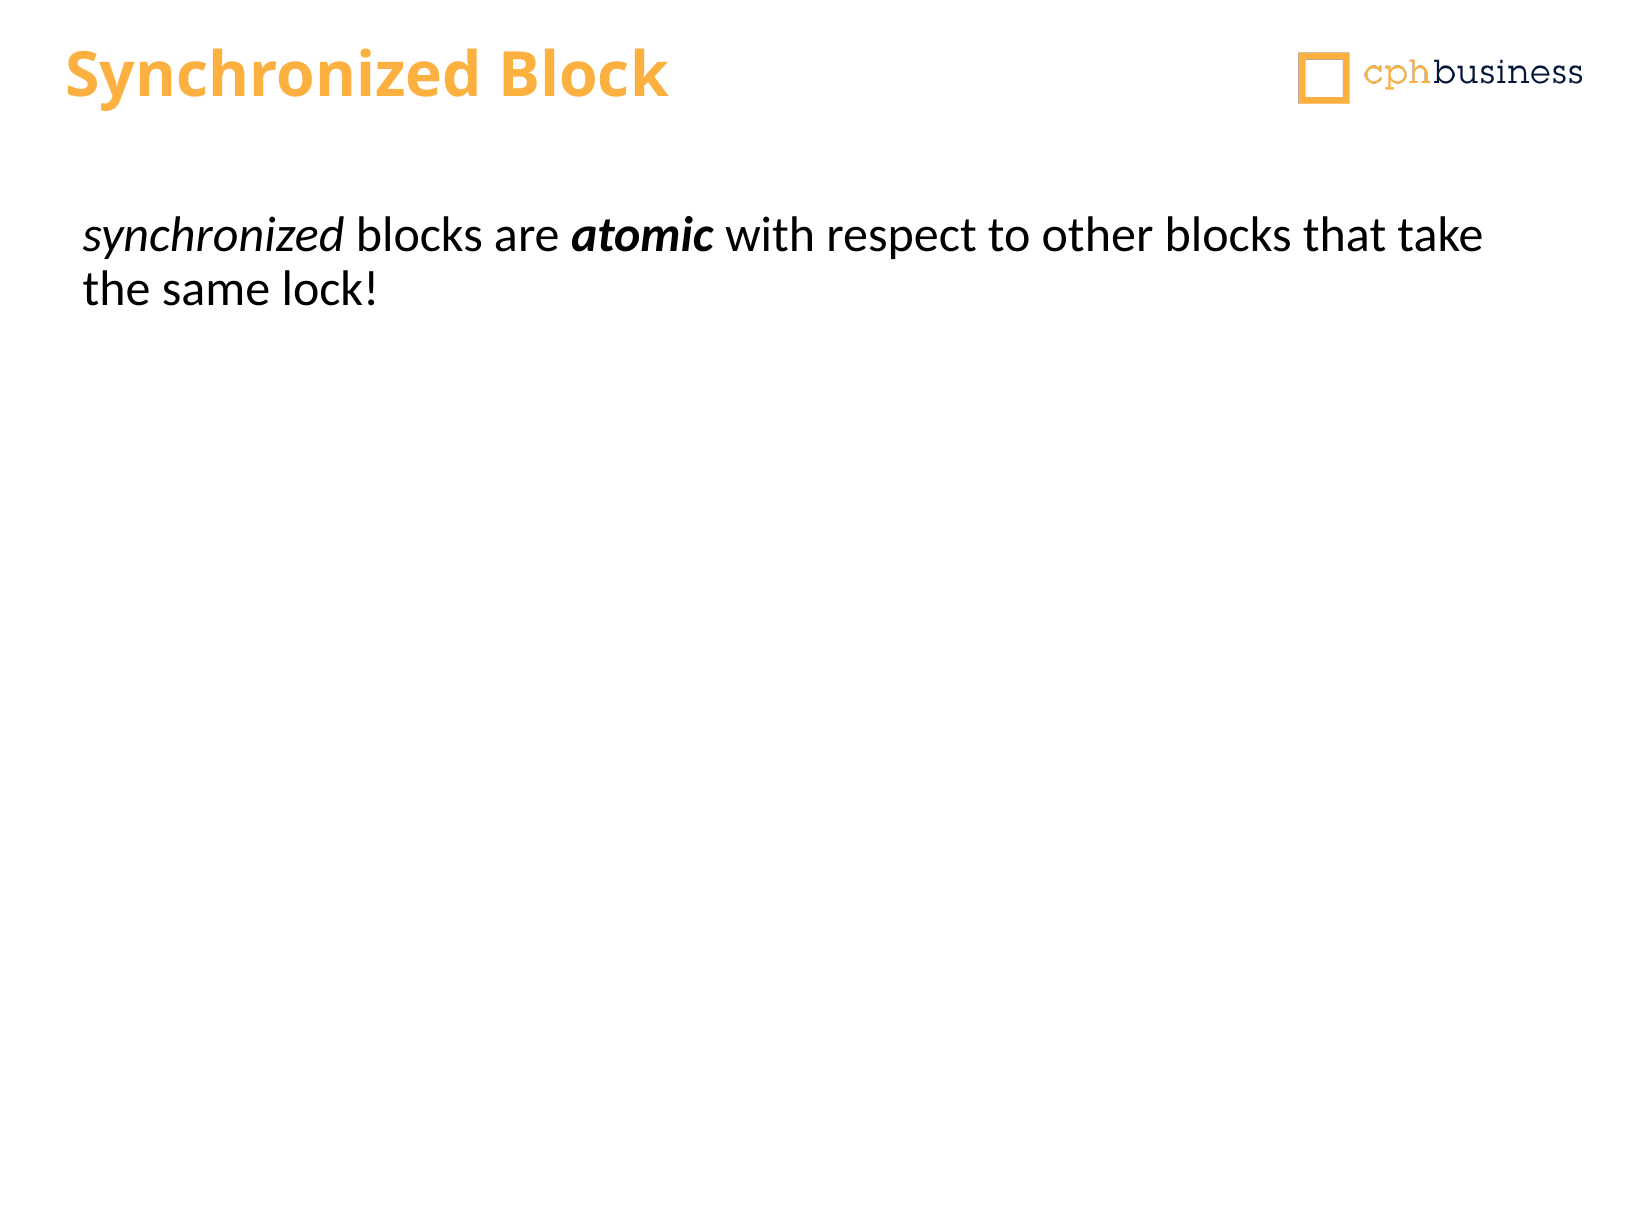

Synchronized Block
synchronized blocks are atomic with respect to other blocks that take the same lock!